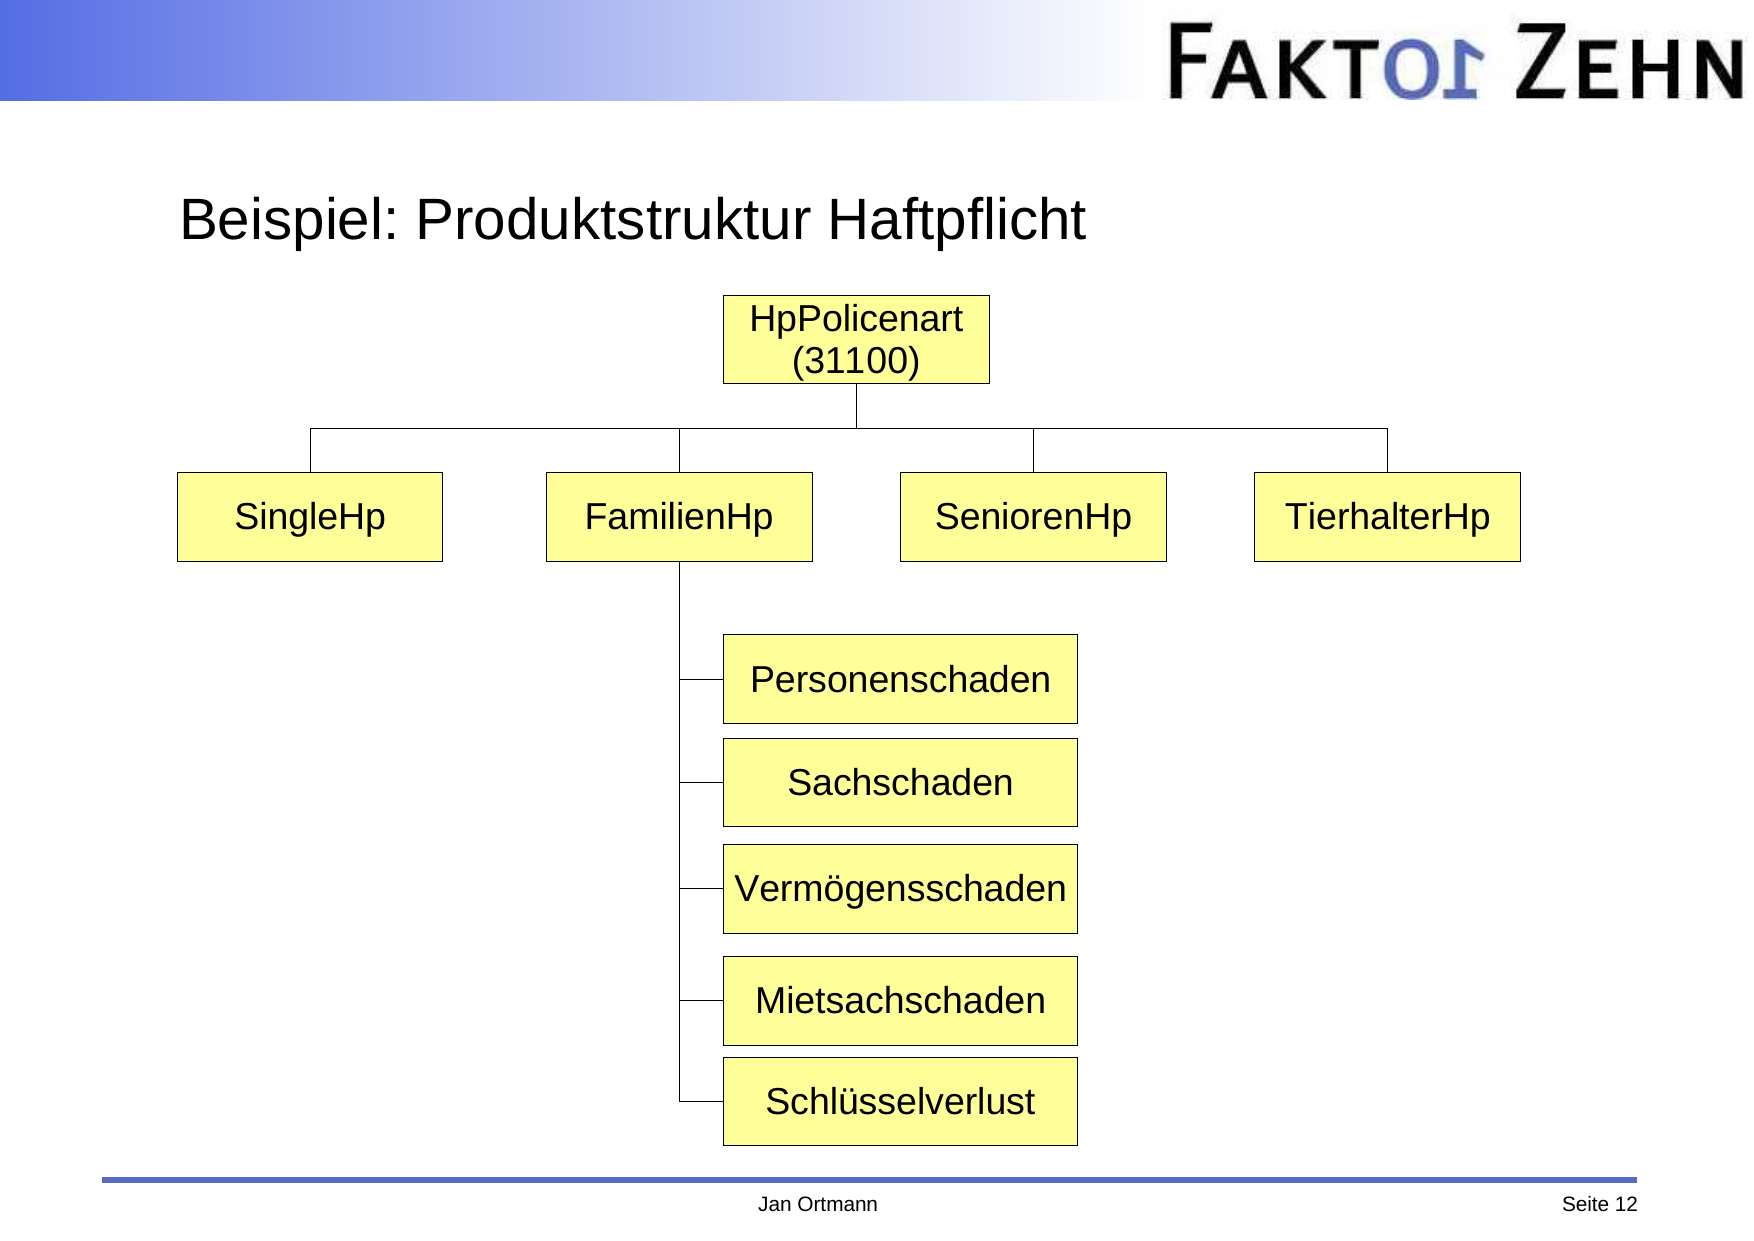

# Beispiel: Produktstruktur Haftpflicht
HpPolicenart
(31100)
SingleHp
FamilienHp
SeniorenHp
TierhalterHp
Personenschaden
Sachschaden
Vermögensschaden
Mietsachschaden
Schlüsselverlust